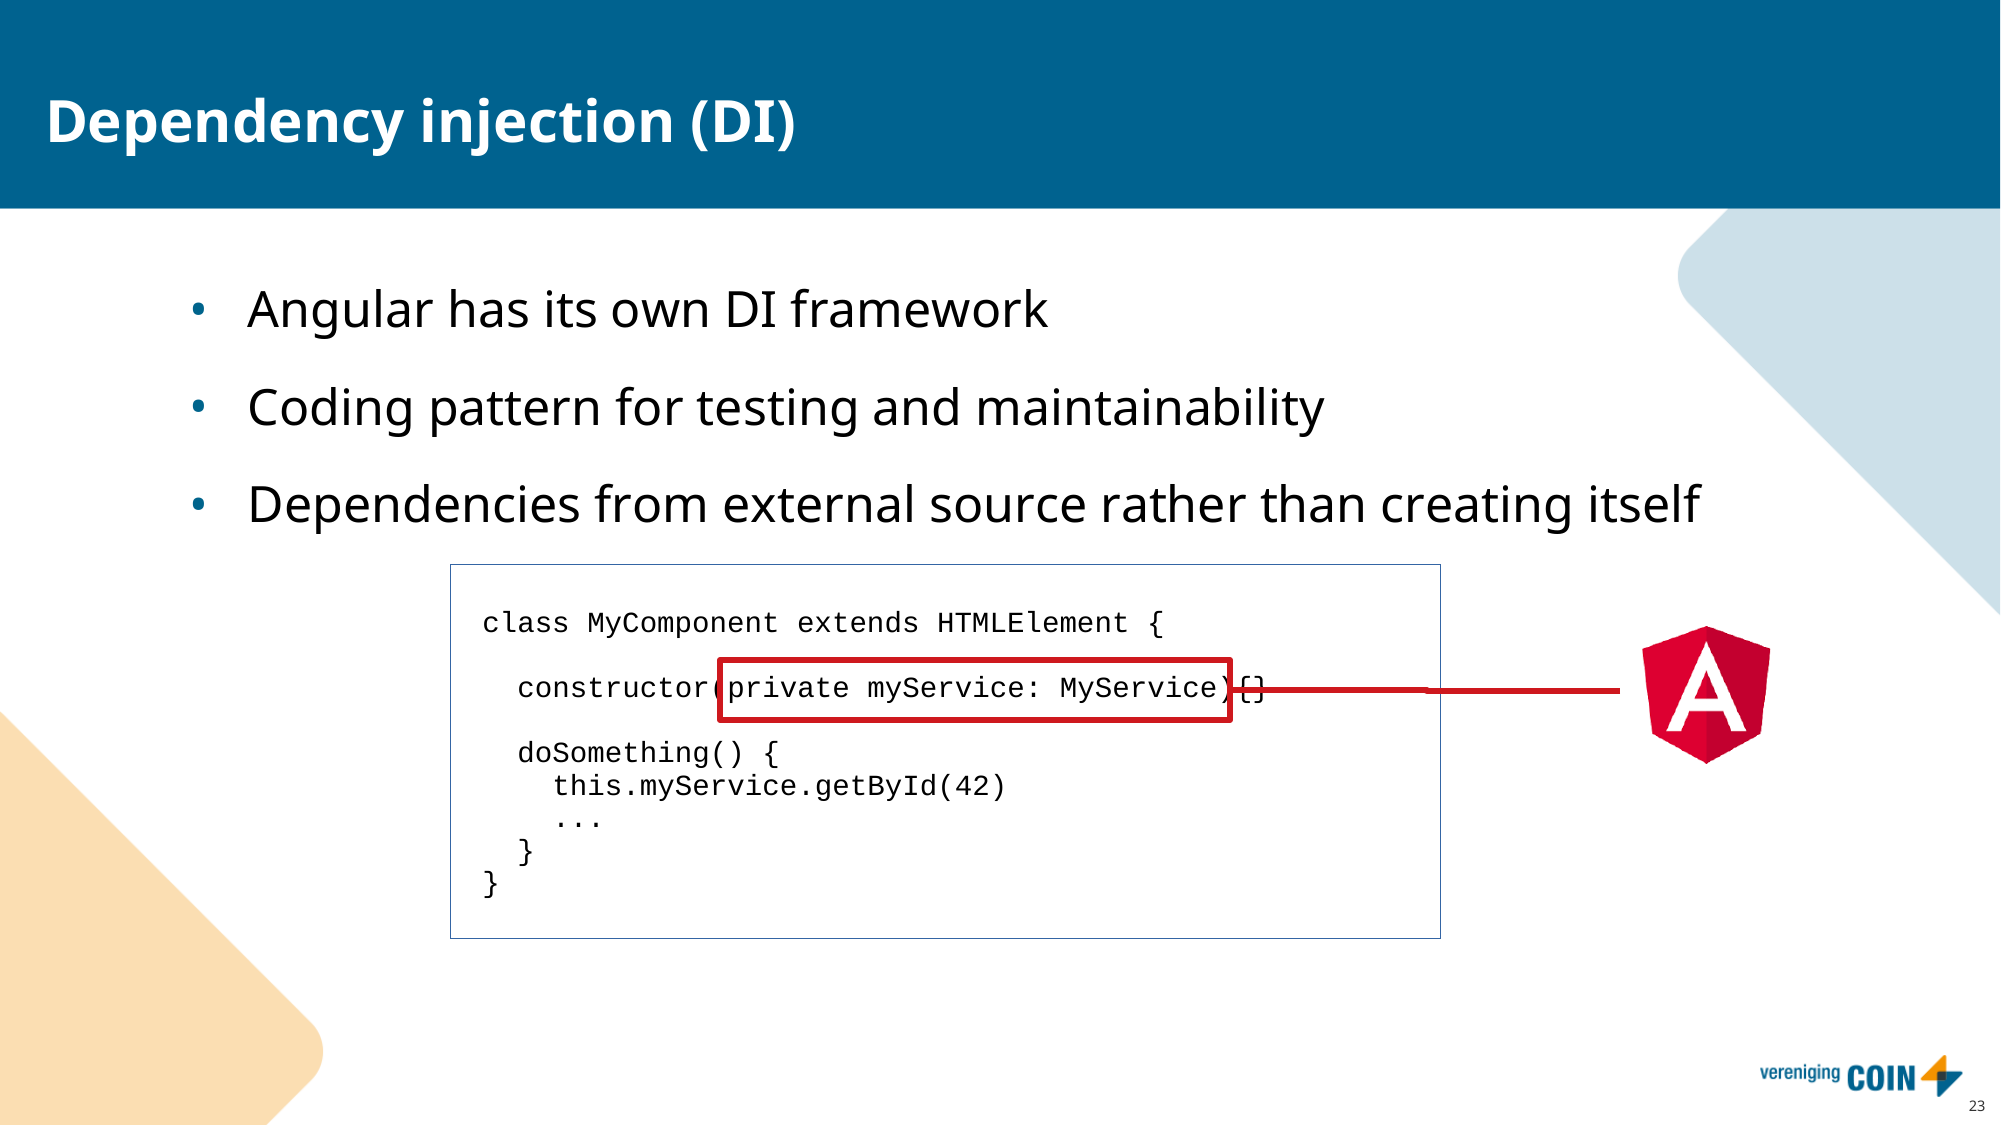

Dependency injection (DI)
Angular has its own DI framework
Coding pattern for testing and maintainability
Dependencies from external source rather than creating itself
 class MyComponent extends HTMLElement {
 constructor(private myService: MyService){}
 doSomething() {
 this.myService.getById(42)
 ...
 }
 }